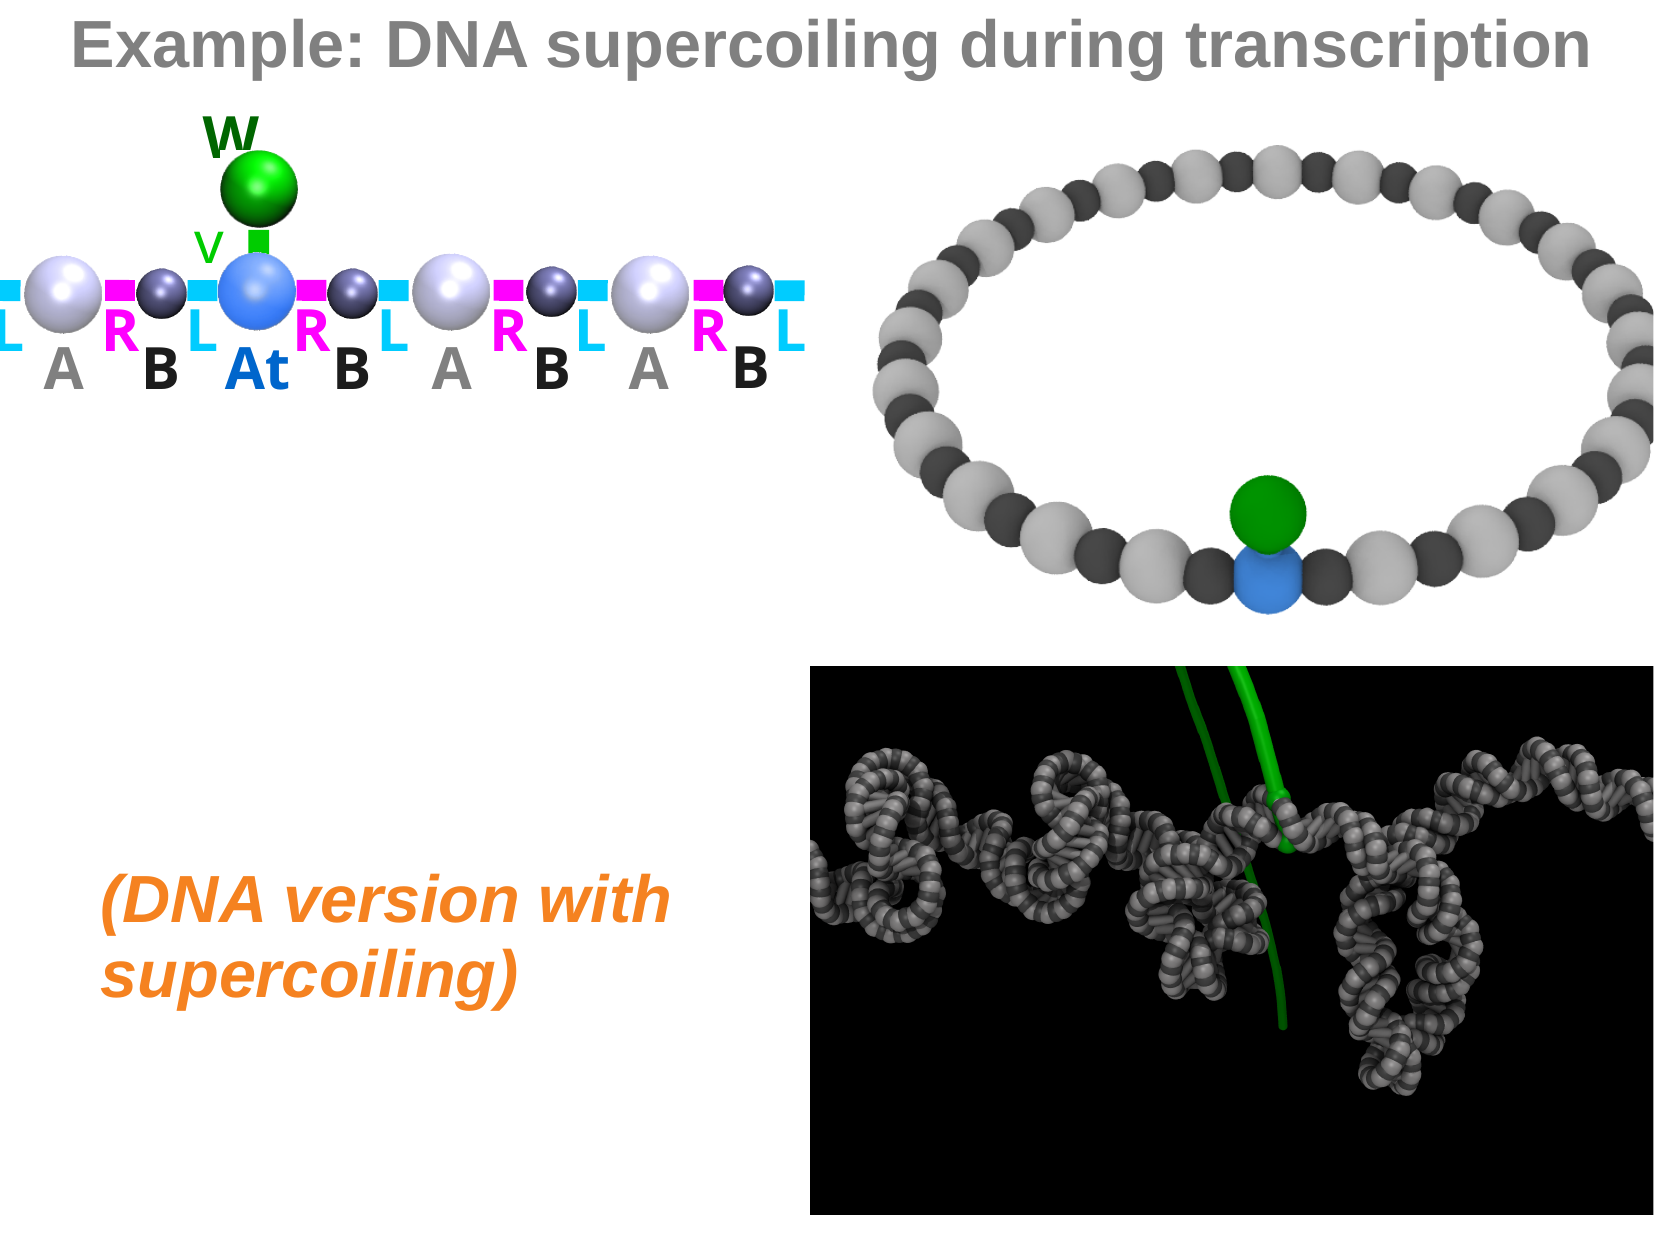

Example: DNA supercoiling during transcription
W
v
L
L
L
L
L
R
R
R
R
B
A
B
At
B
A
B
A
(DNA version with supercoiling)